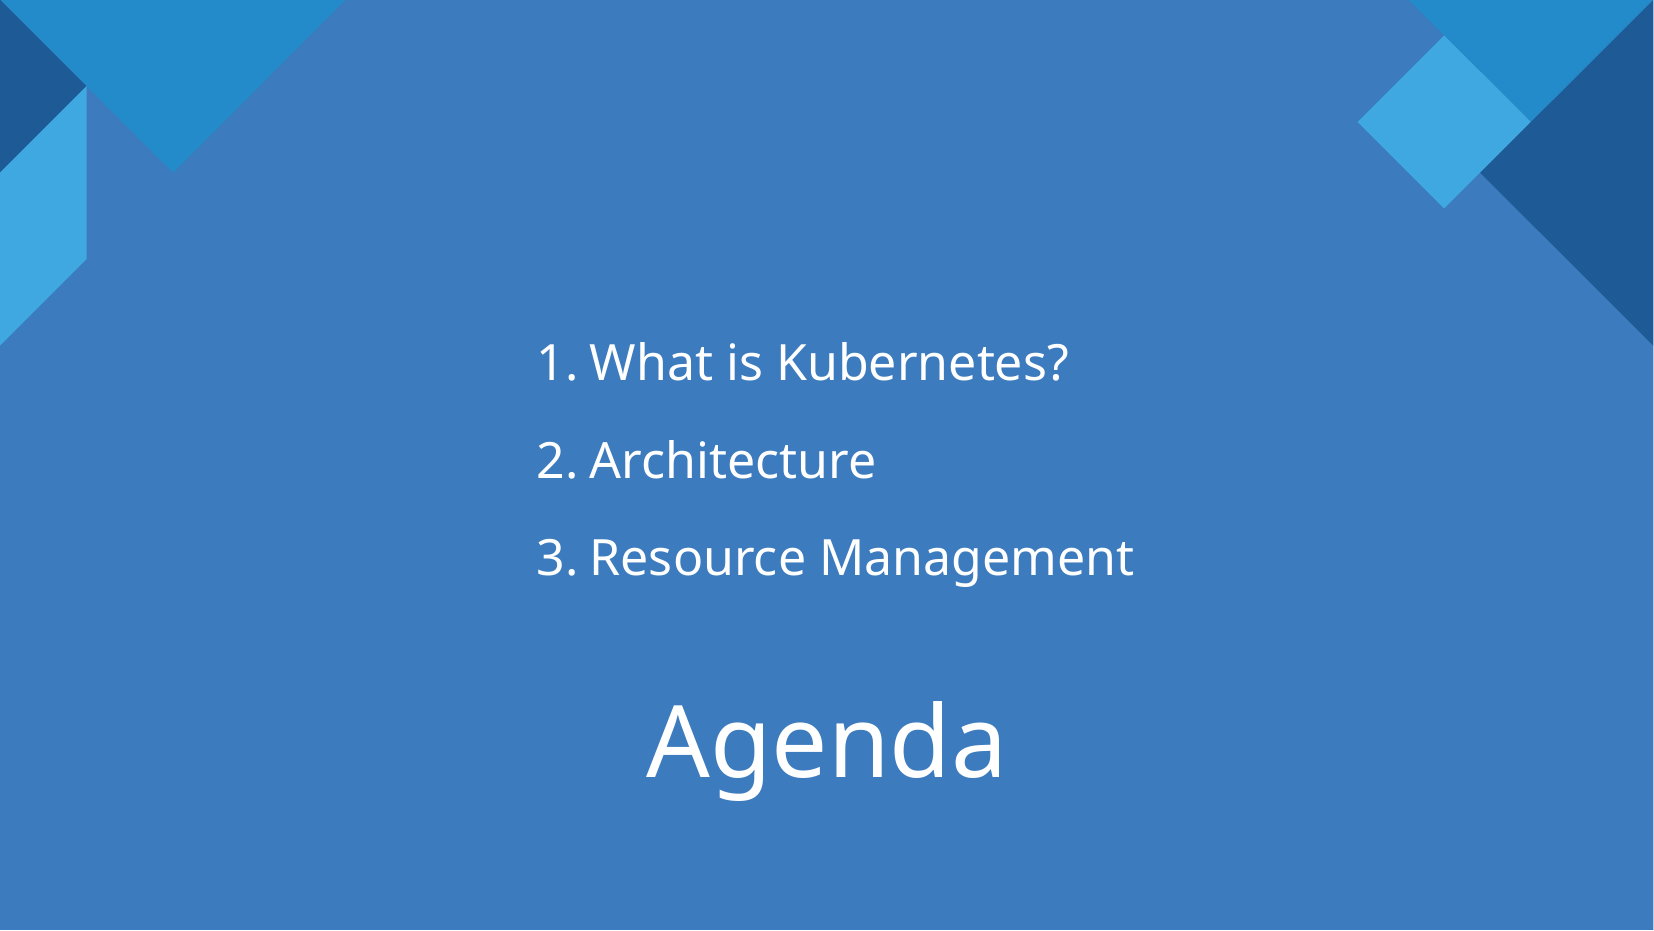

What is Kubernetes?
Architecture
Resource Management
# Agenda